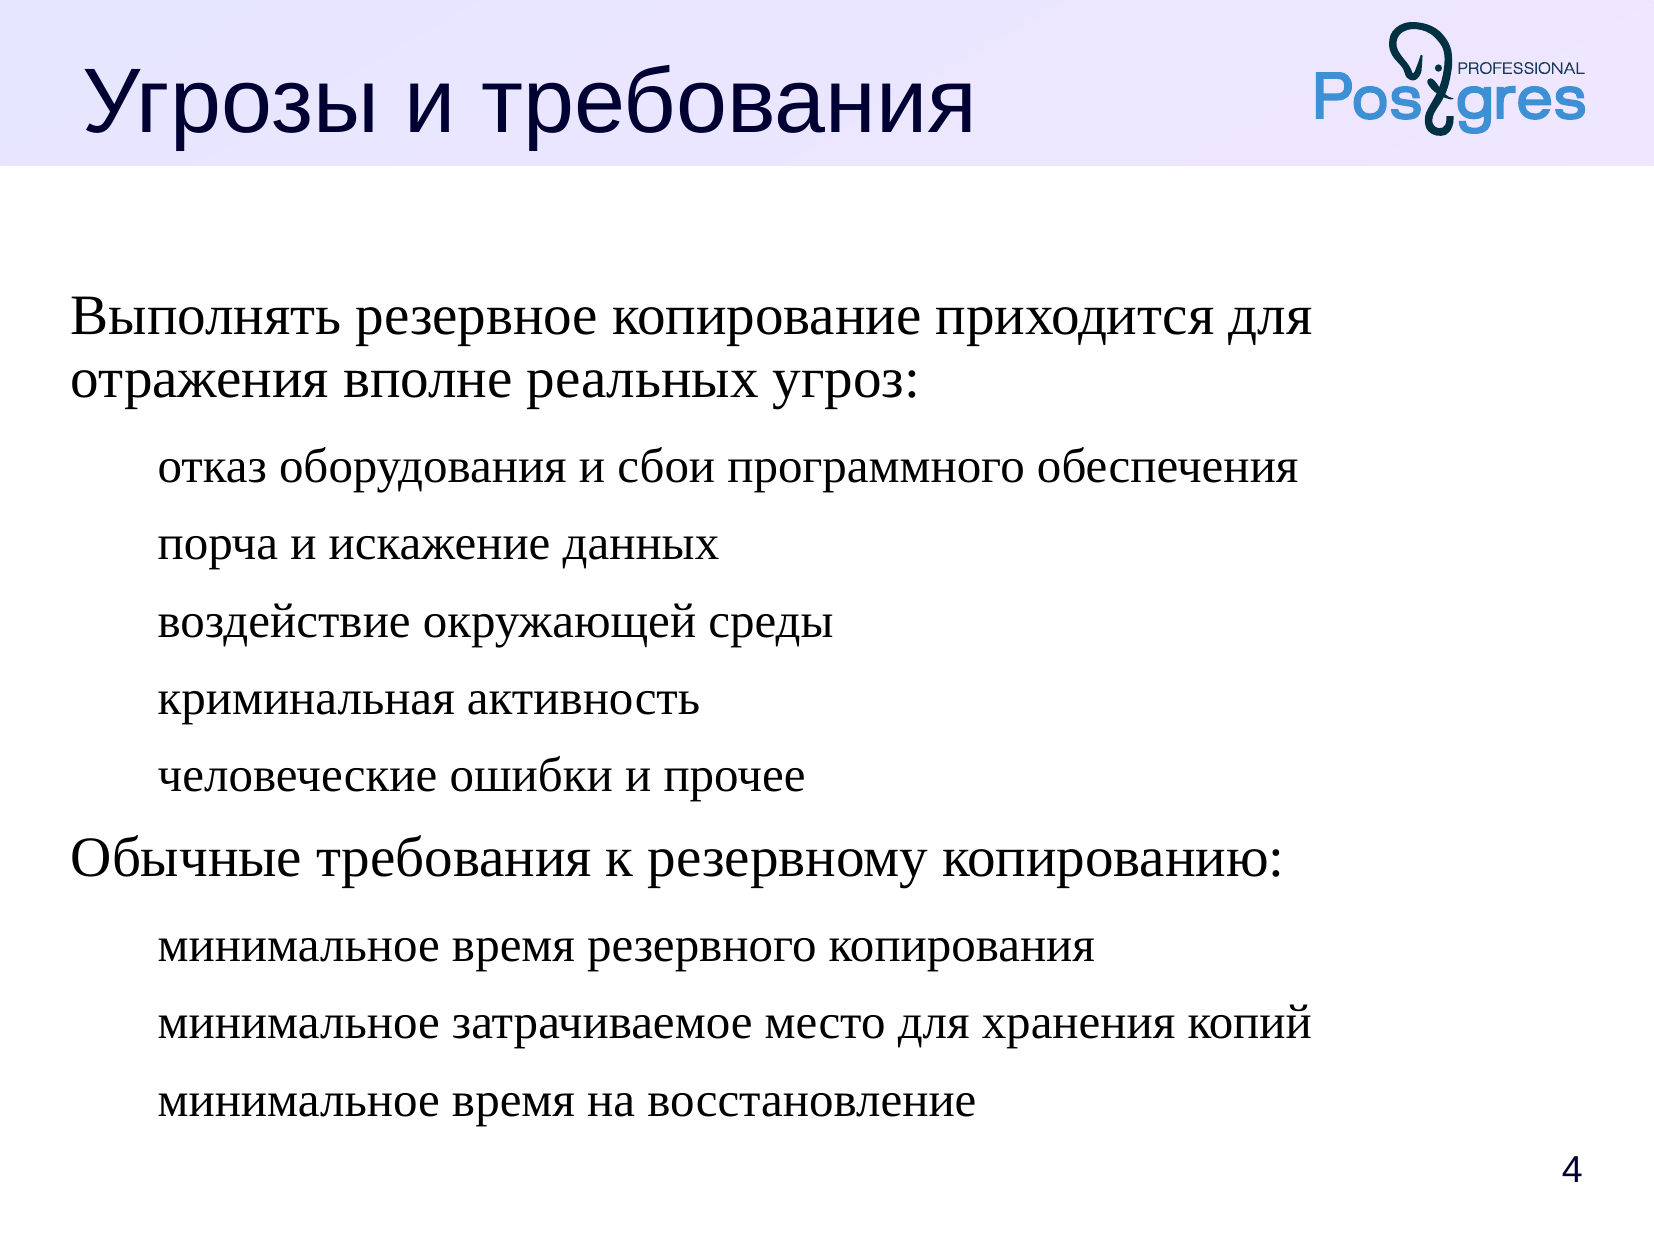

# Угрозы и требования
Выполнять резервное копирование приходится для отражения вполне реальных угроз:
отказ оборудования и сбои программного обеспечения
порча и искажение данных
воздействие окружающей среды
криминальная активность
человеческие ошибки и прочее
Обычные требования к резервному копированию:
минимальное время резервного копирования
минимальное затрачиваемое место для хранения копий
минимальное время на восстановление